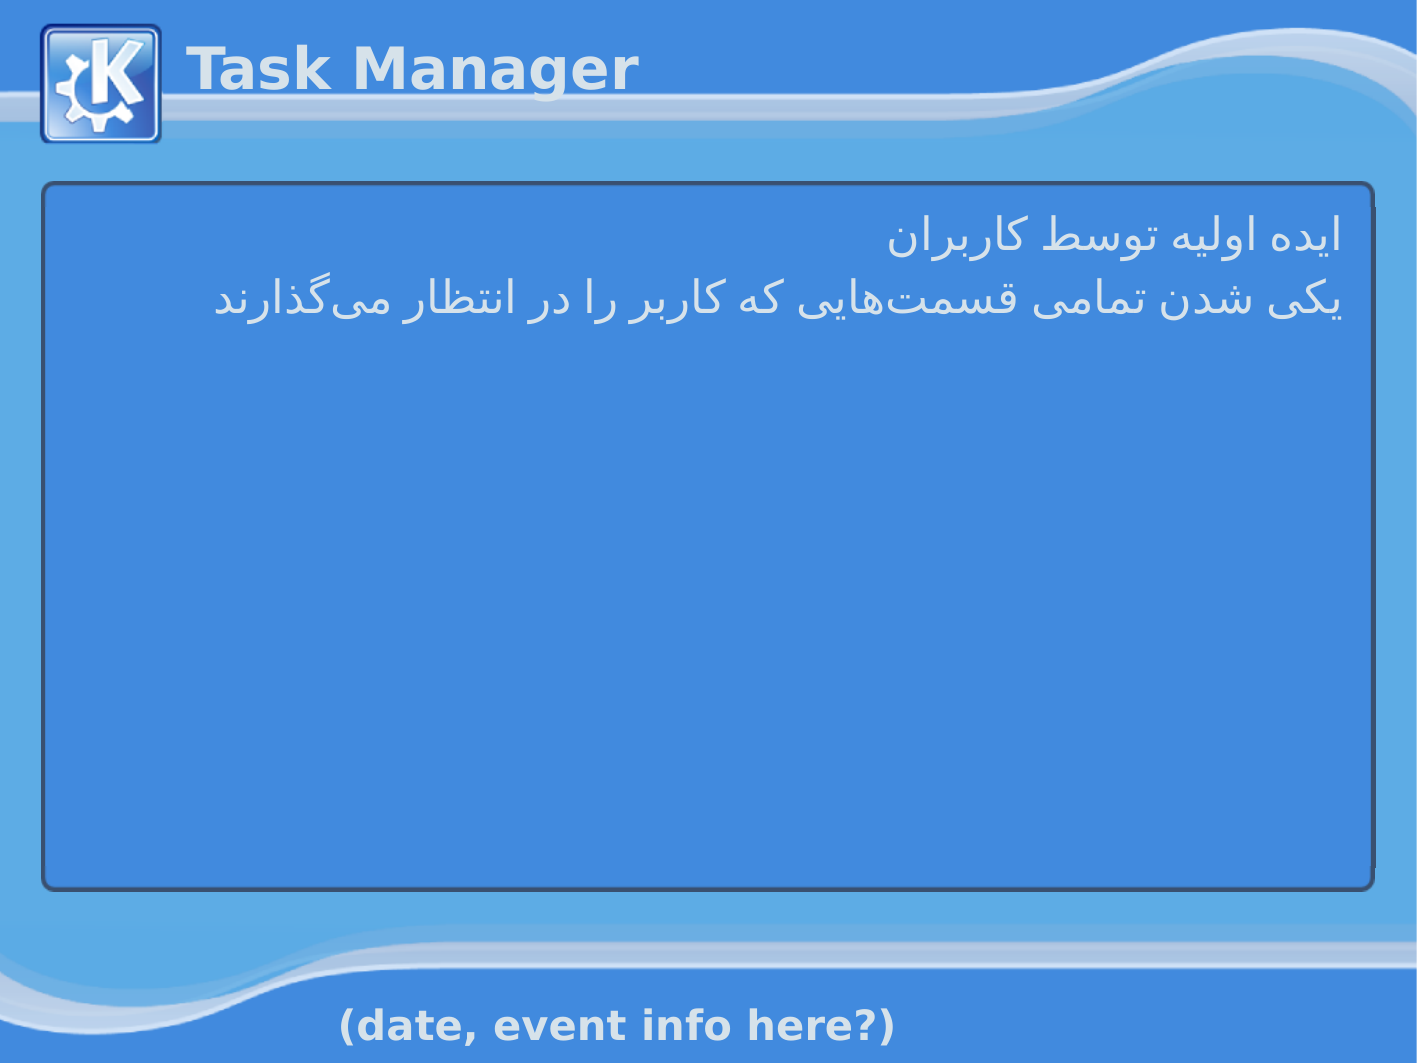

Task Manager
ایده اولیه توسط کاربران
یکی شدن تمامی قسمت‌هایی که کاربر را در انتظار می‌گذارند